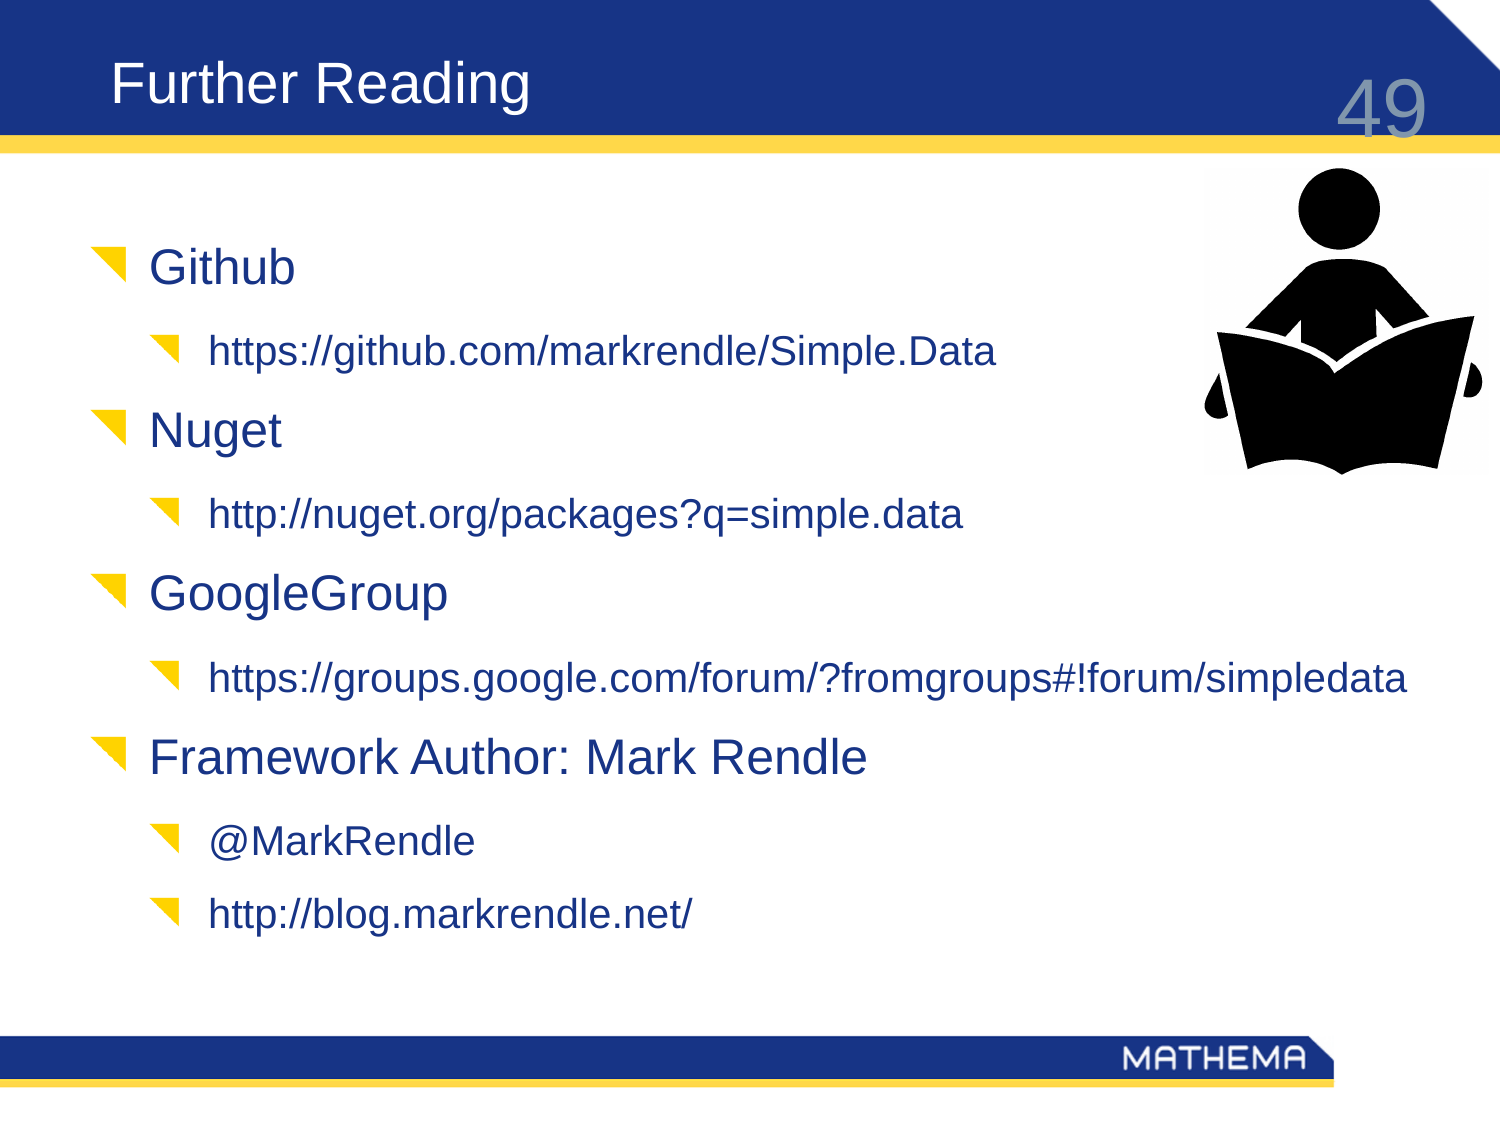

# Further Reading
49
Github
https://github.com/markrendle/Simple.Data
Nuget
http://nuget.org/packages?q=simple.data
GoogleGroup
https://groups.google.com/forum/?fromgroups#!forum/simpledata
Framework Author: Mark Rendle
@MarkRendle
http://blog.markrendle.net/